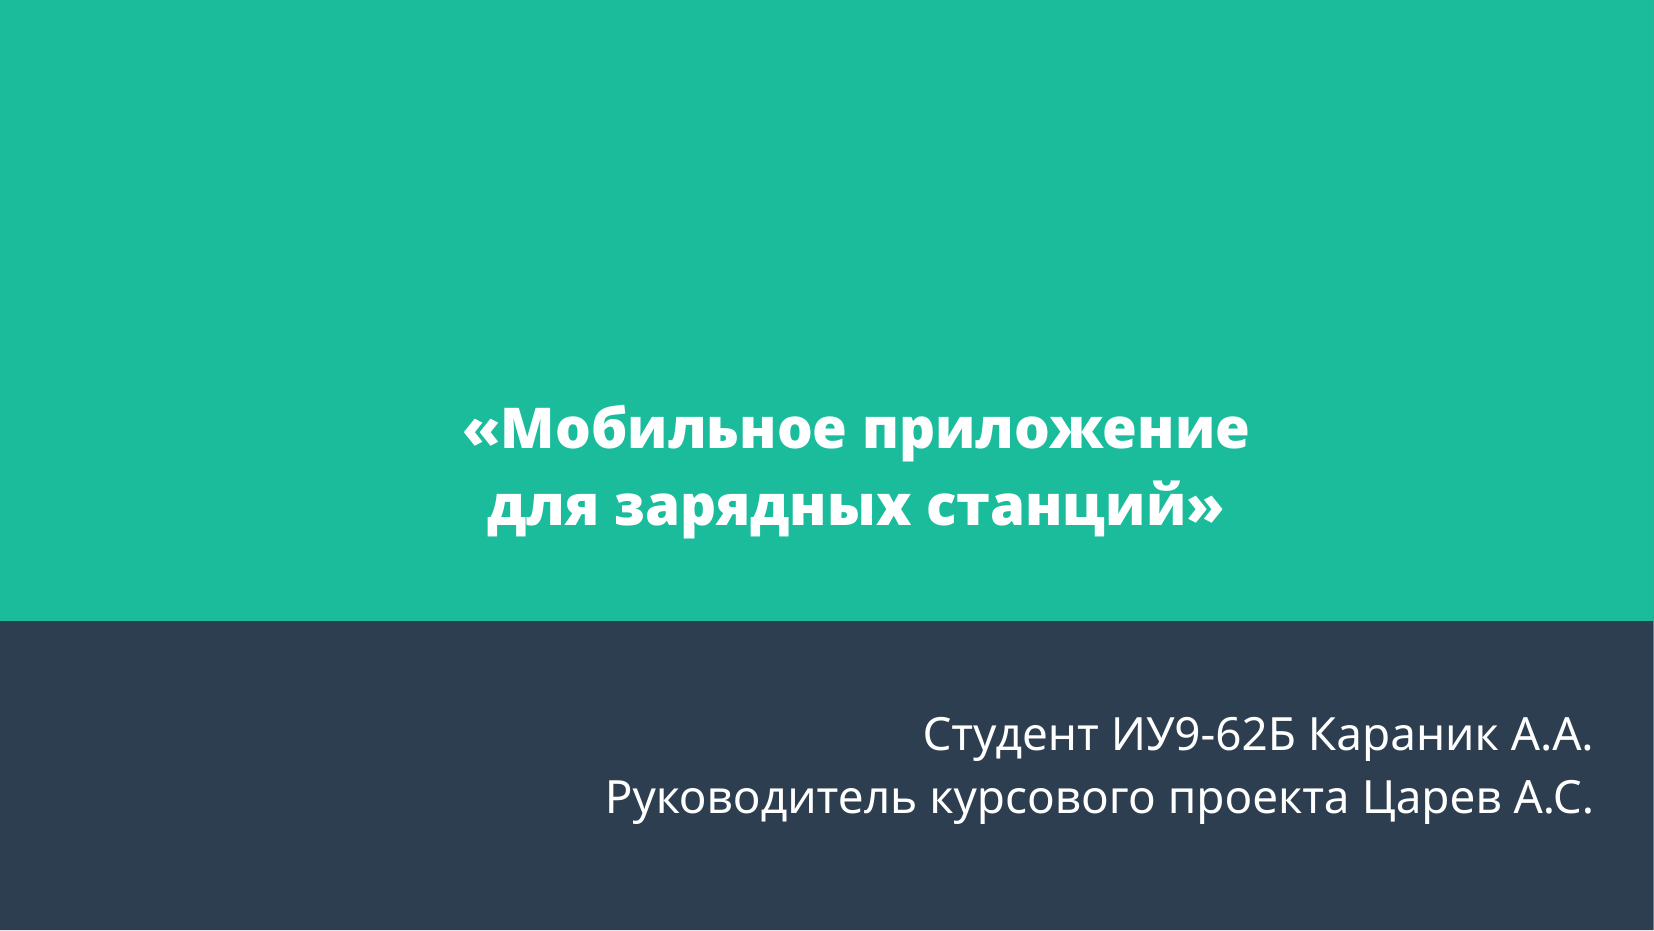

# «Мобильное приложение для зарядных станций»
Студент ИУ9-62Б Караник А.А.
Руководитель курсового проекта Царев А.С.